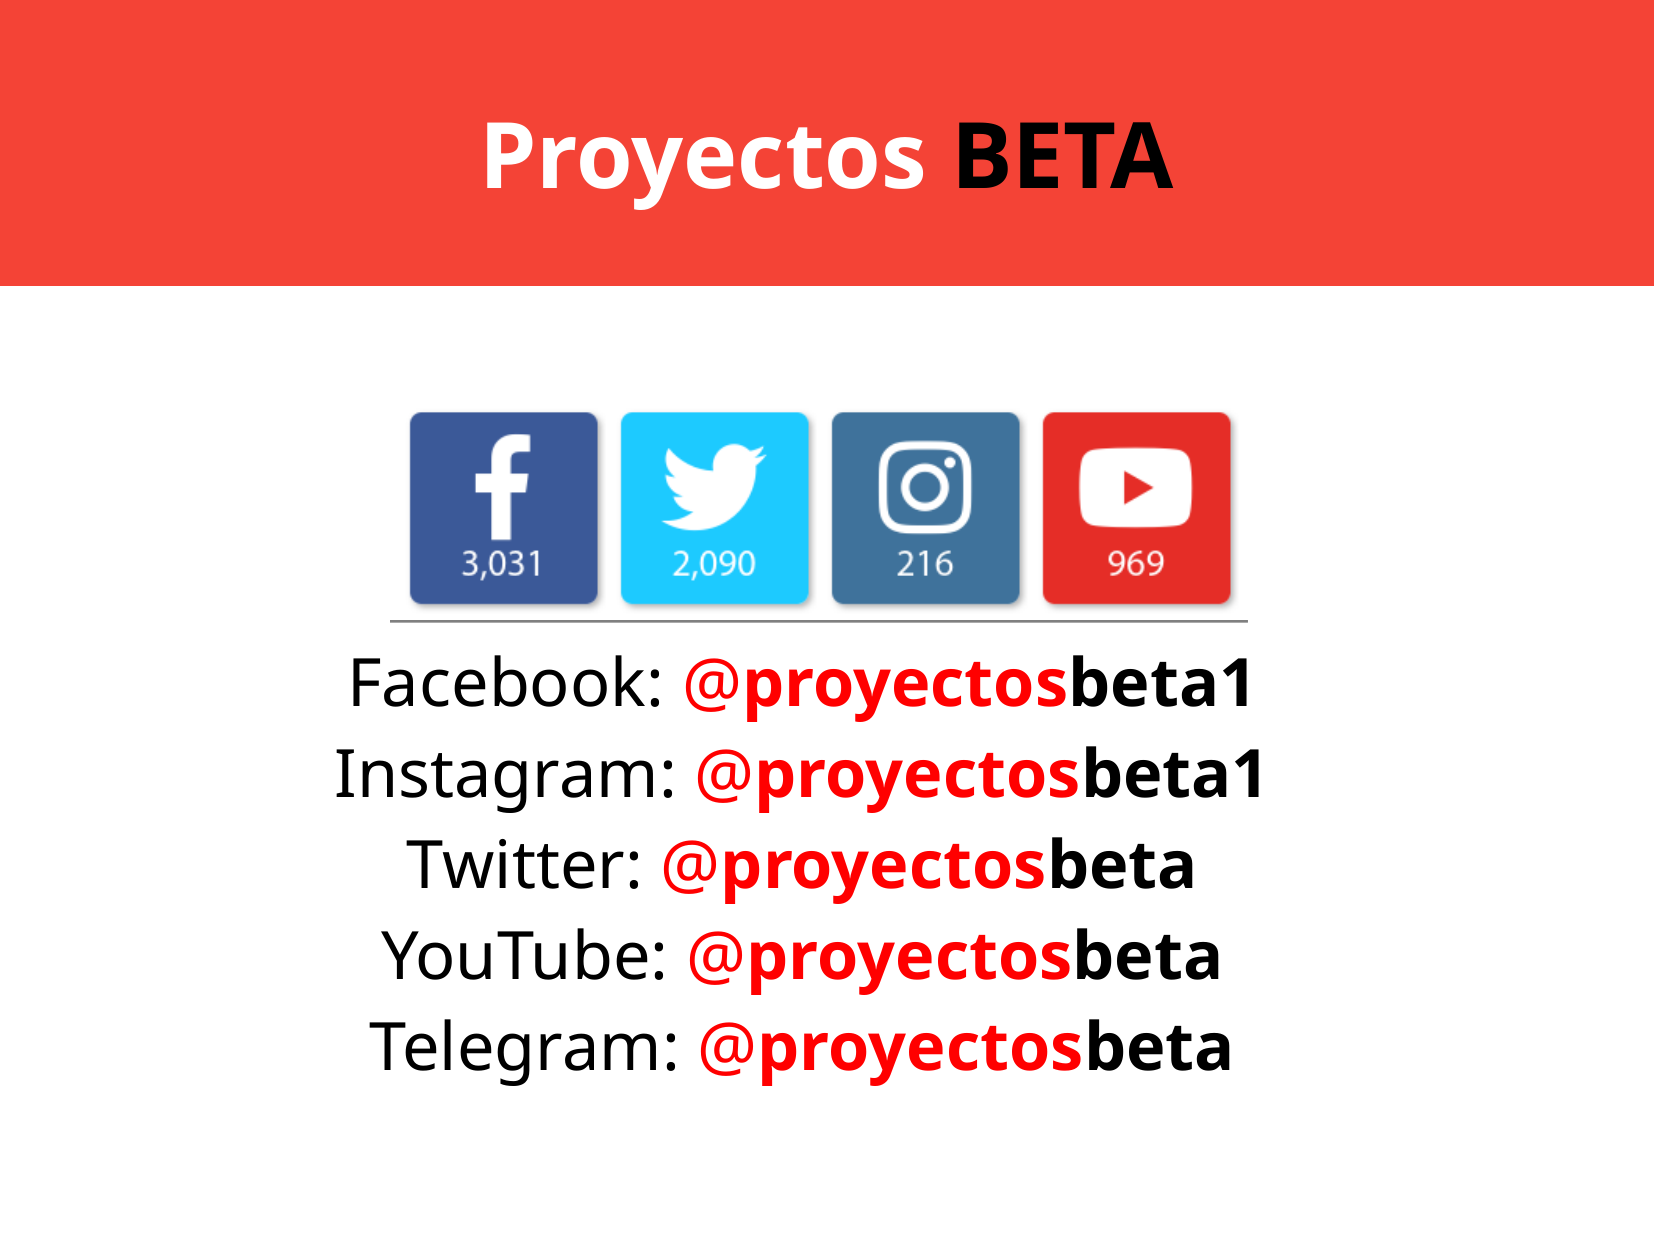

# Proyectos BETA
Facebook: @proyectosbeta1
Instagram: @proyectosbeta1
Twitter: @proyectosbeta
YouTube: @proyectosbeta
Telegram: @proyectosbeta